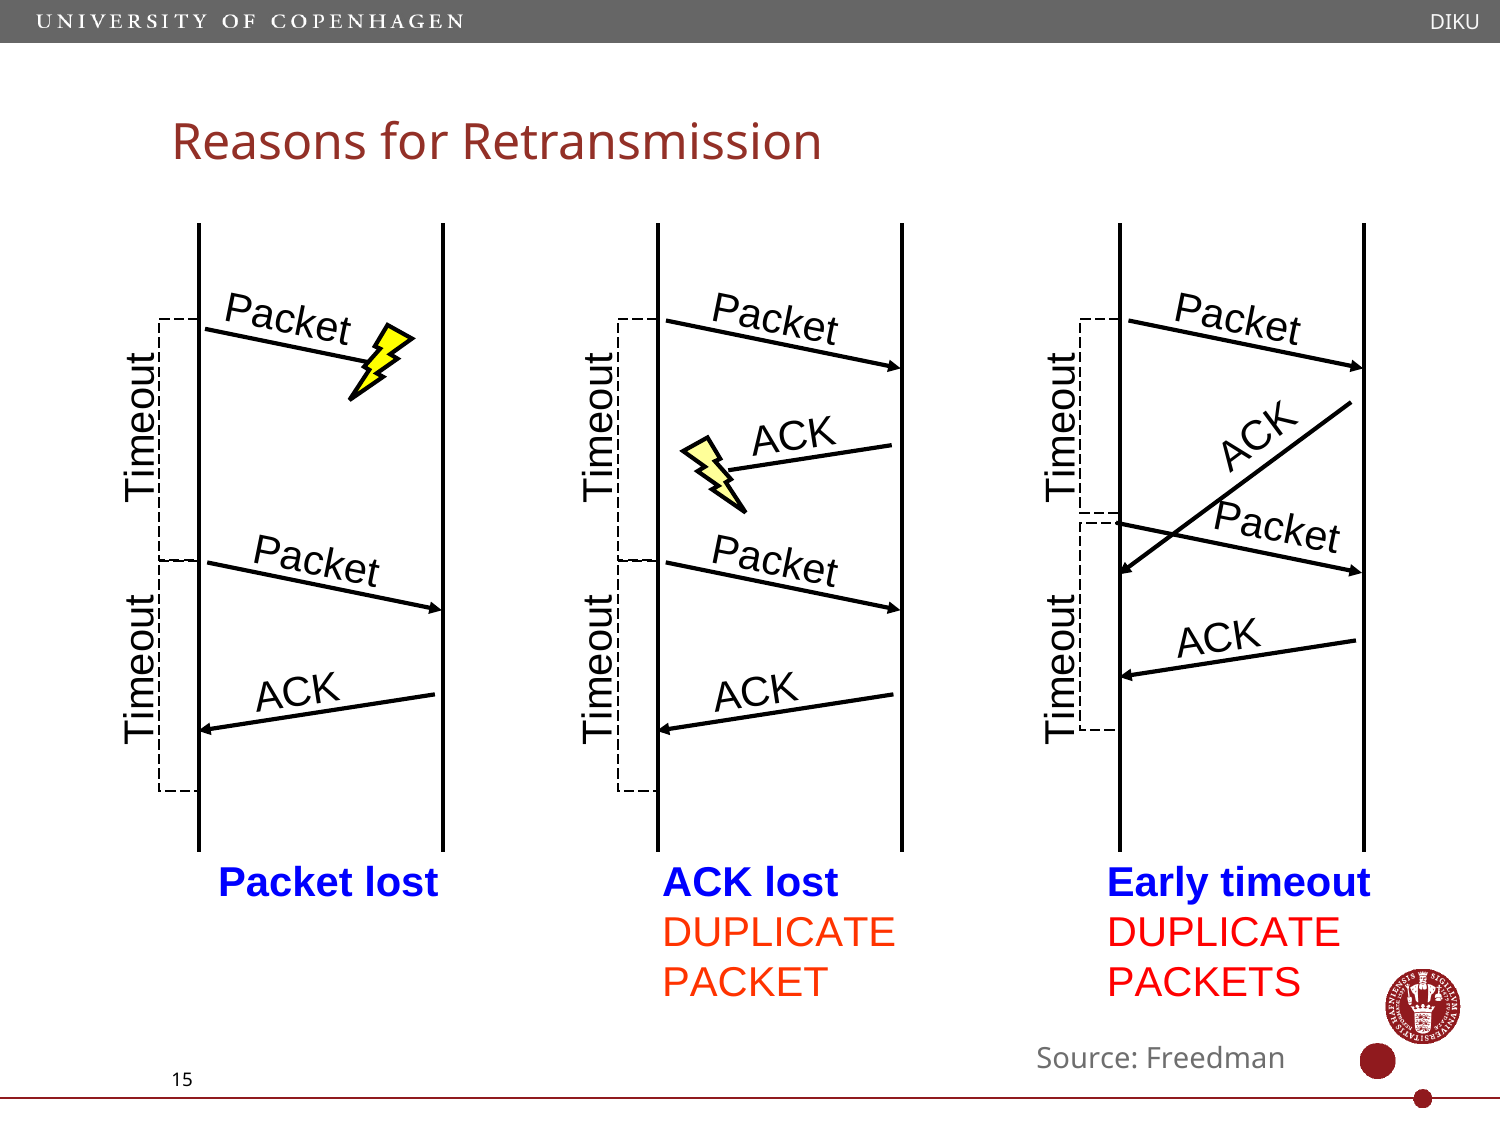

DIKU
# Reasons for Retransmission
Packet
Packet
Packet
ACK
Timeout
Timeout
Timeout
ACK
Packet
Packet
Packet
ACK
Timeout
Timeout
Timeout
ACK
ACK
ACK lost
DUPLICATE
PACKET
Early timeout
DUPLICATE
PACKETS
Packet lost
Source: Freedman